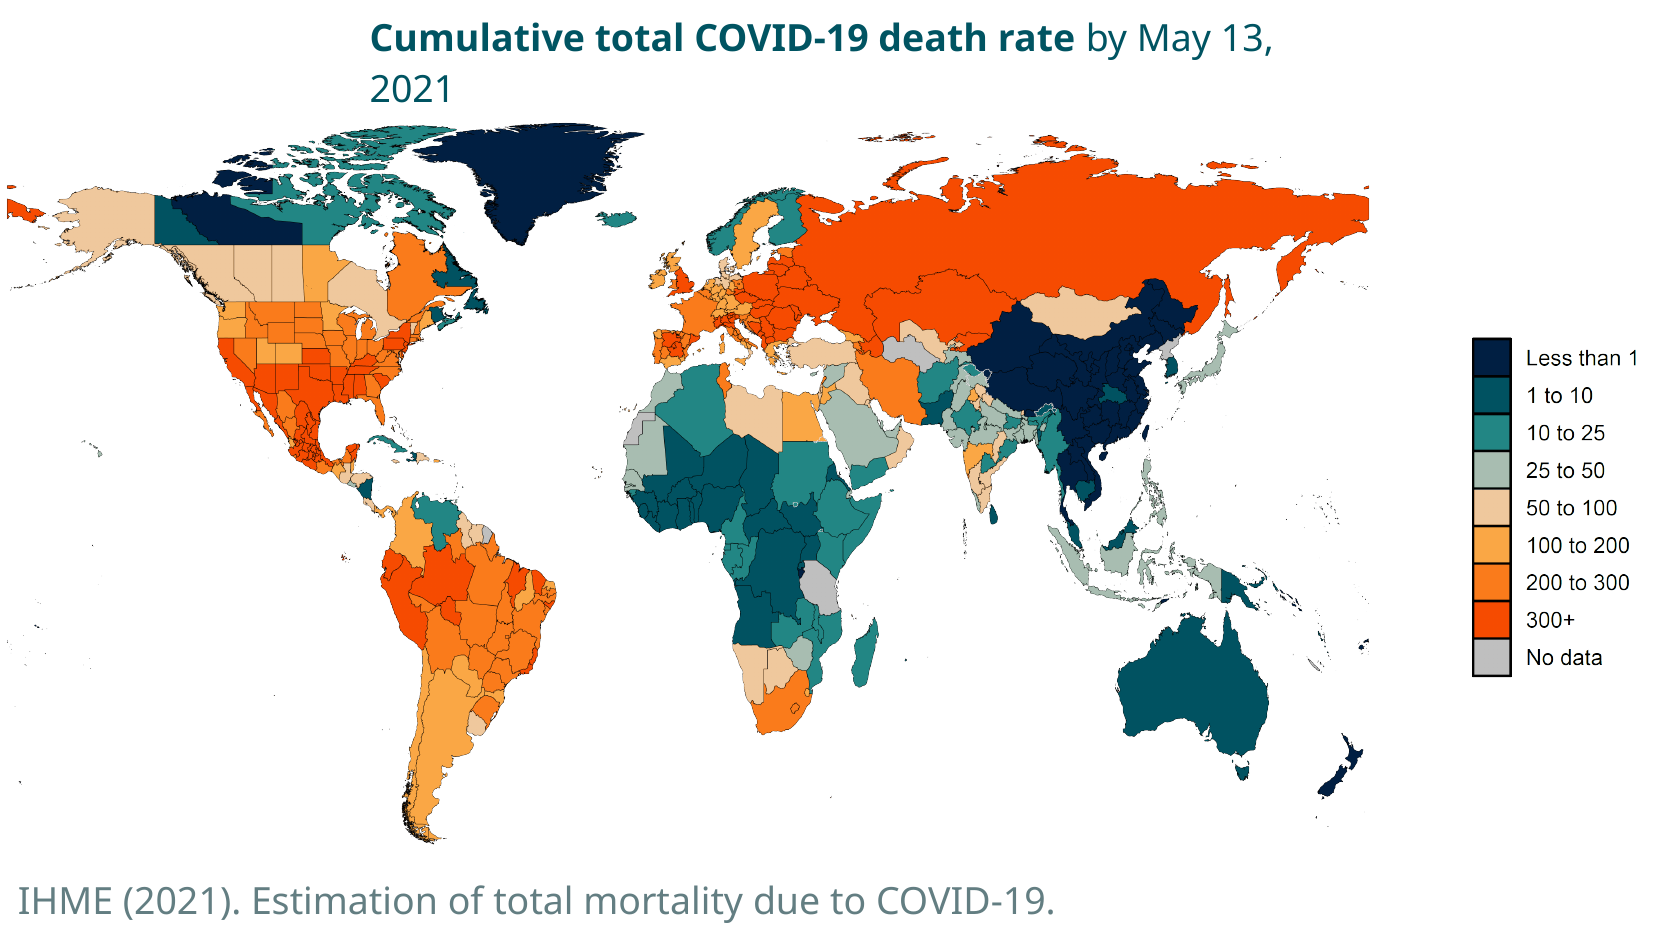

Cumulative total COVID-19 death rate by May 13, 2021
IHME (2021). Estimation of total mortality due to COVID-19.